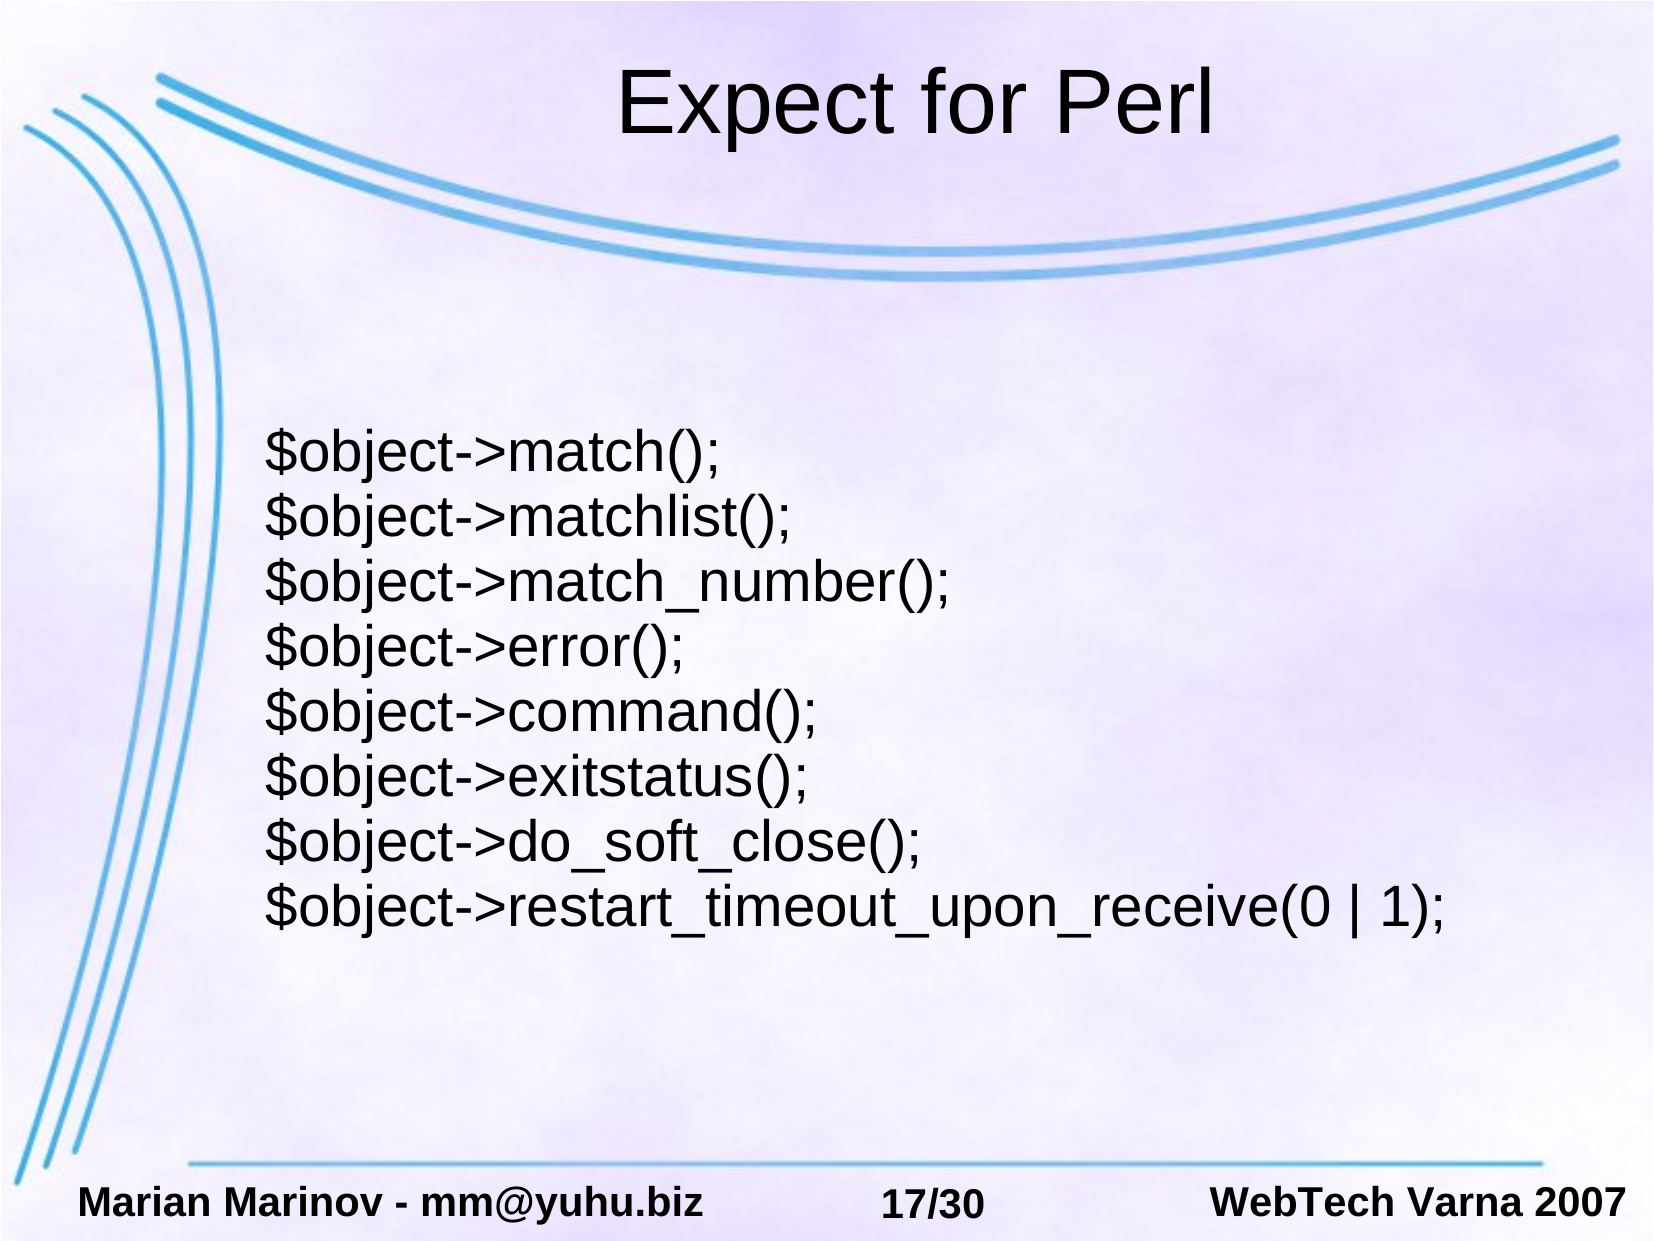

# Expect for Perl
$object->match();
$object->matchlist();
$object->match_number();
$object->error();
$object->command();
$object->exitstatus();
$object->do_soft_close();
$object->restart_timeout_upon_receive(0 | 1);
18
Marian Marinov - mm@yuhu.biz
WebTech Varna 2007
17/30